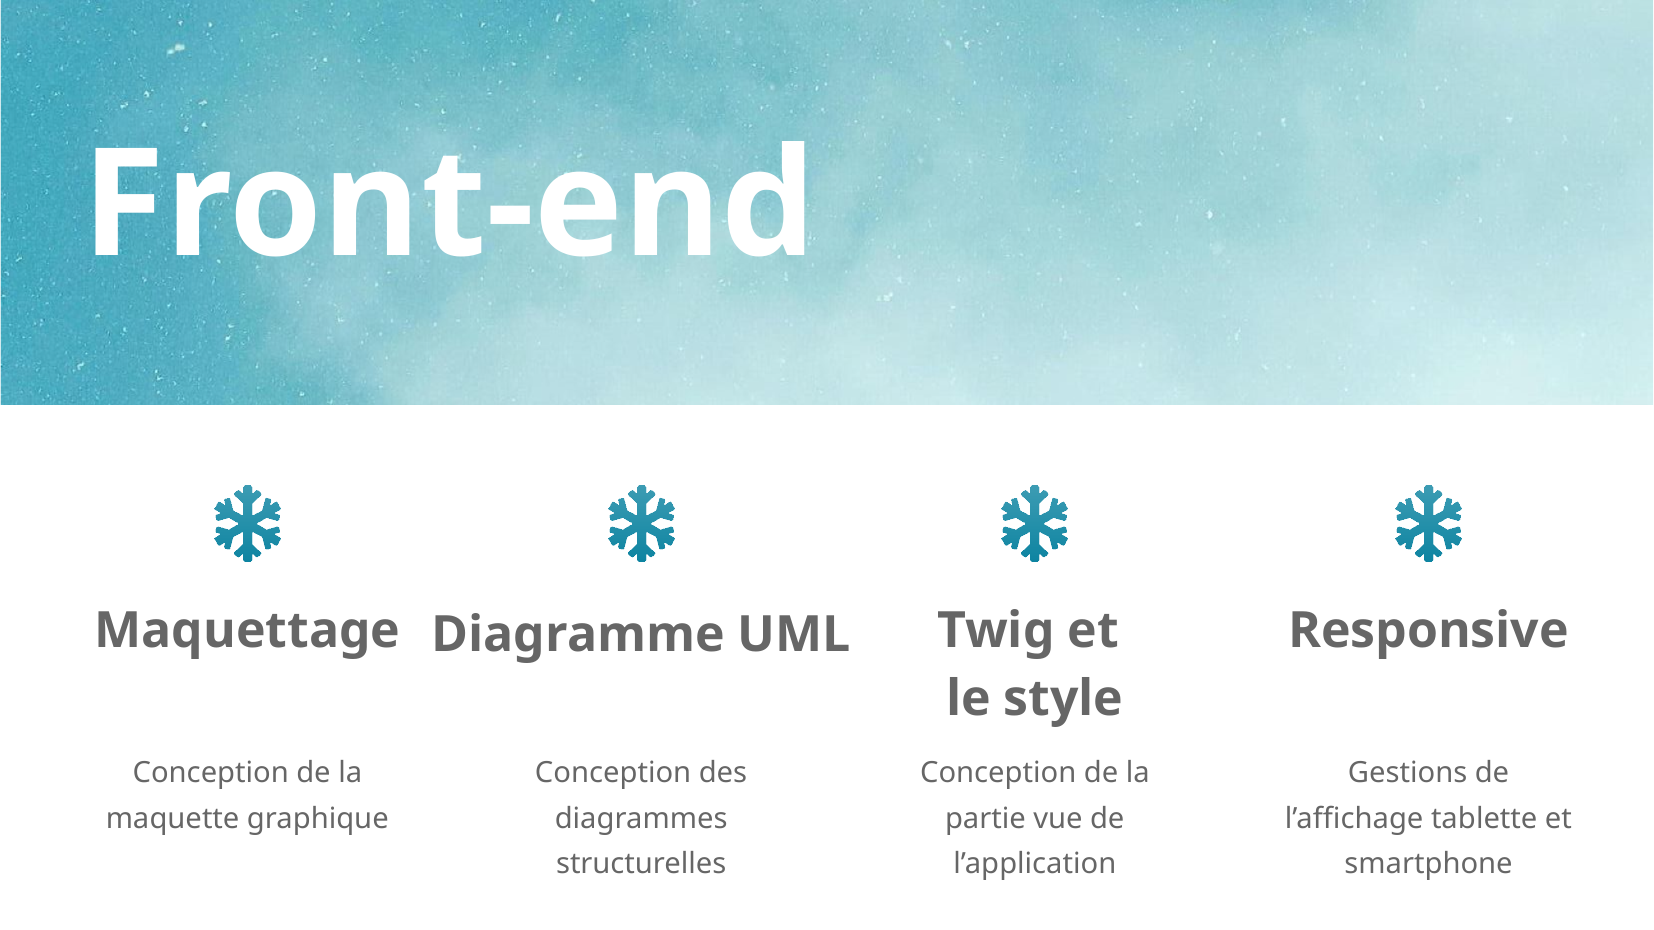

# Front-end
Maquettage
Twig et
le style
Responsive
Diagramme UML
Conception de la maquette graphique
Conception des diagrammes structurelles
Conception de la partie vue de l’application
Gestions de l’affichage tablette et smartphone